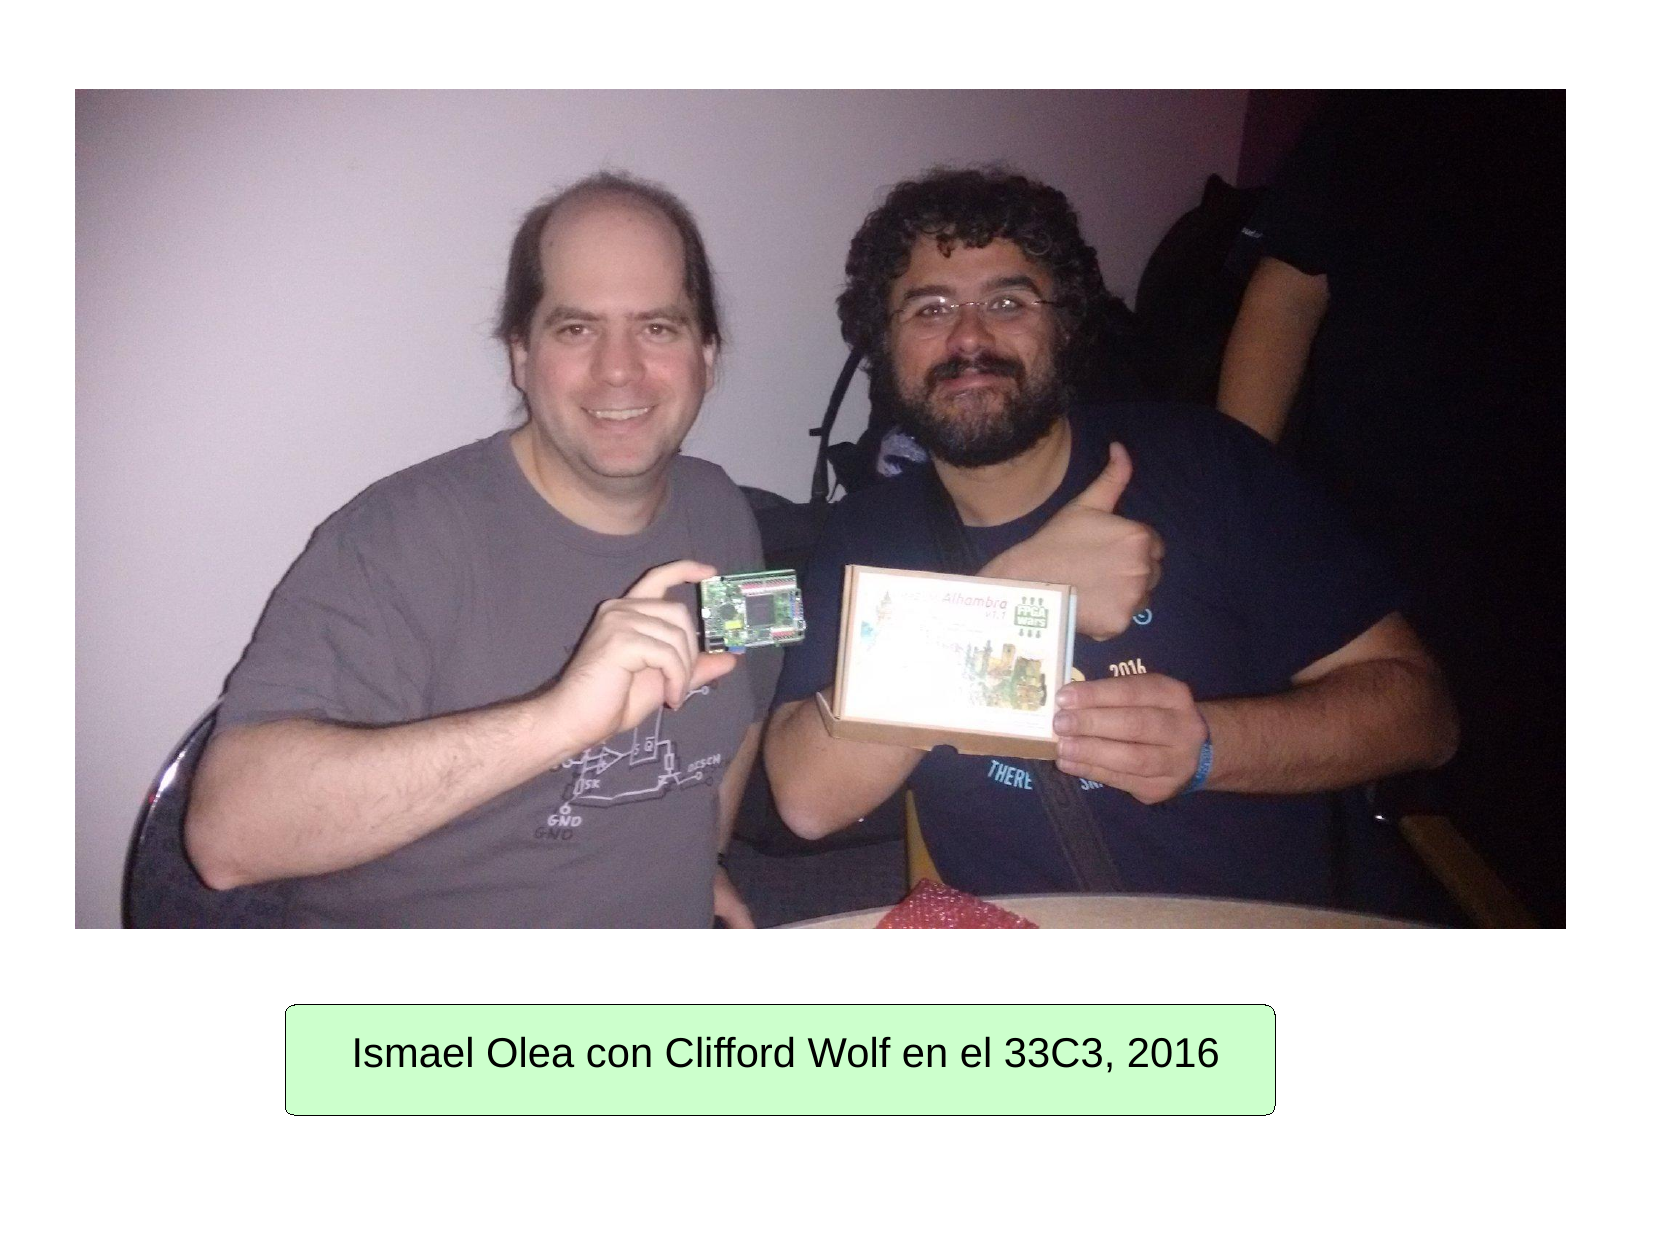

Ismael Olea con Clifford Wolf en el 33C3, 2016